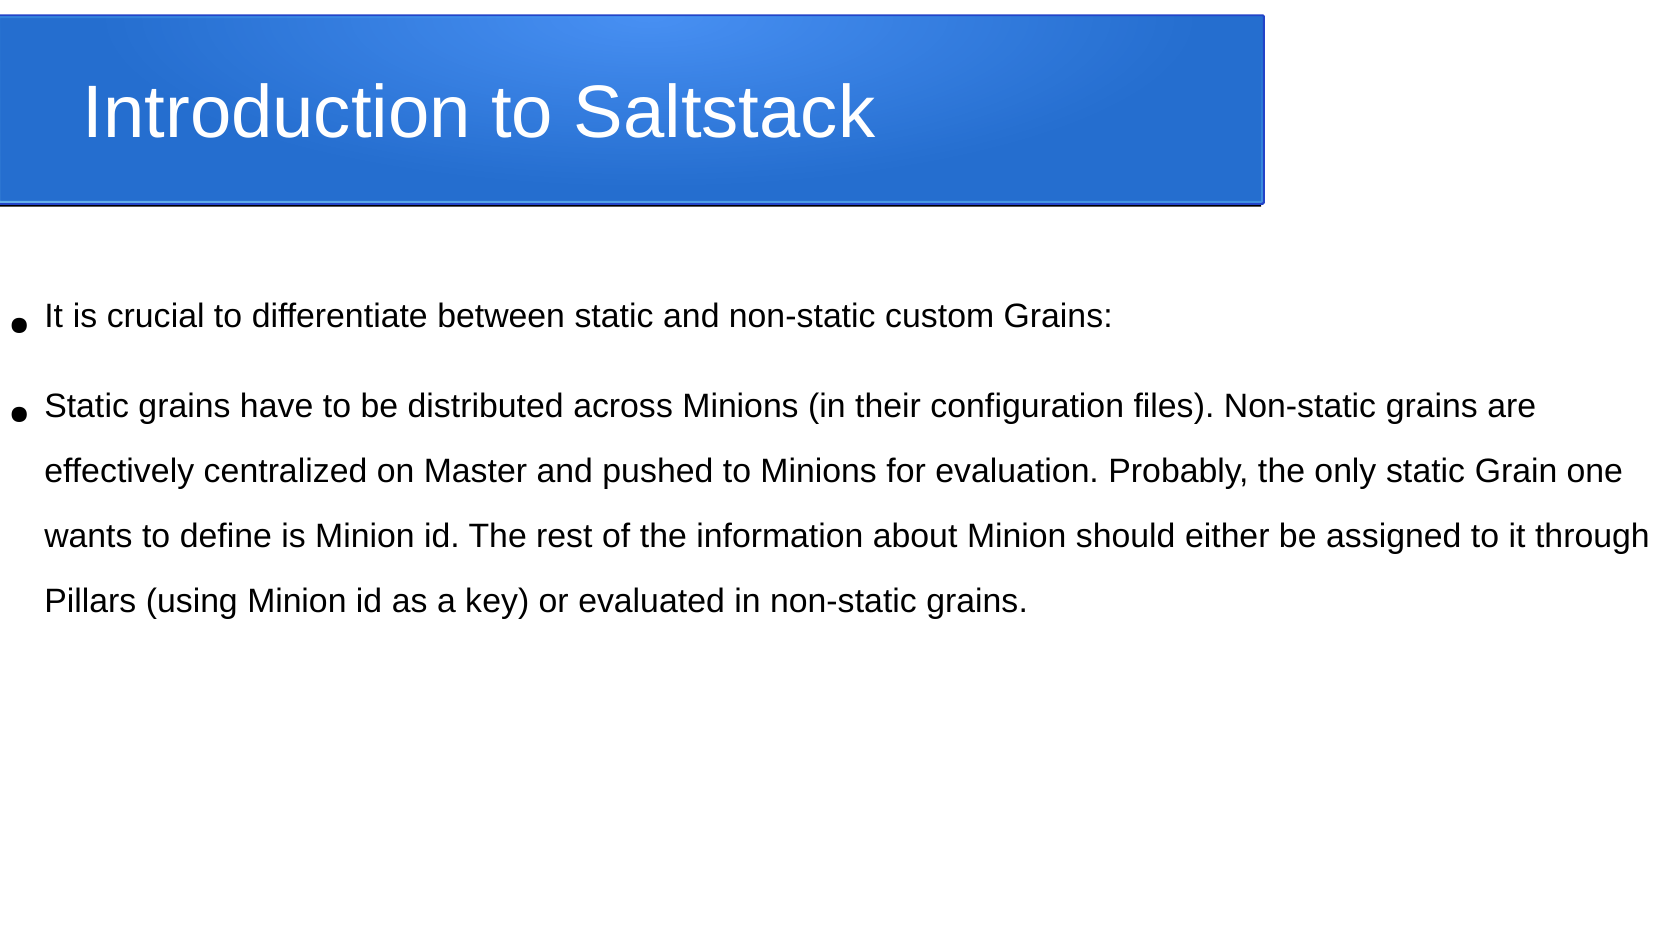

# Introduction to Saltstack
It is crucial to differentiate between static and non-static custom Grains:
Static grains have to be distributed across Minions (in their configuration files). Non-static grains are effectively centralized on Master and pushed to Minions for evaluation. Probably, the only static Grain one wants to define is Minion id. The rest of the information about Minion should either be assigned to it through Pillars (using Minion id as a key) or evaluated in non-static grains.